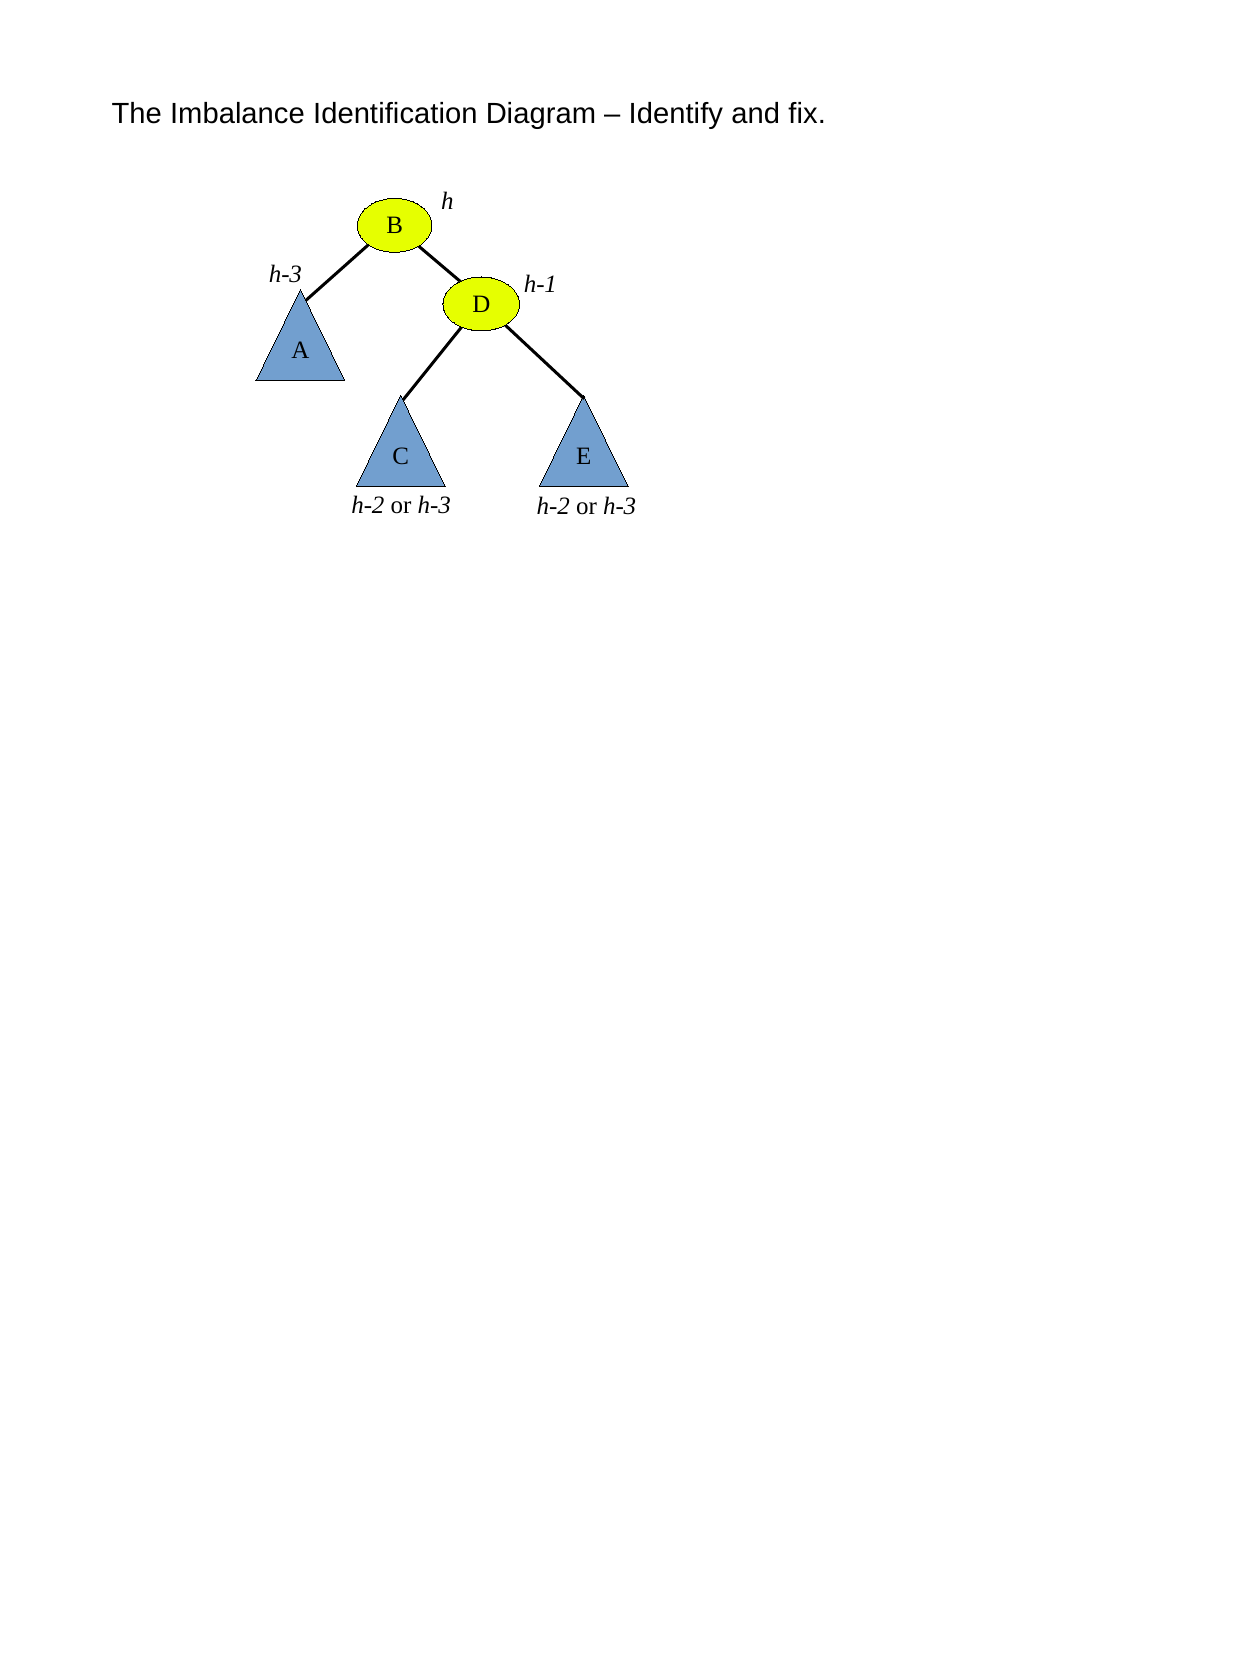

The Imbalance Identification Diagram – Identify and fix.
h
B
h-3
h-1
D
A
C
E
h-2 or h-3
h-2 or h-3